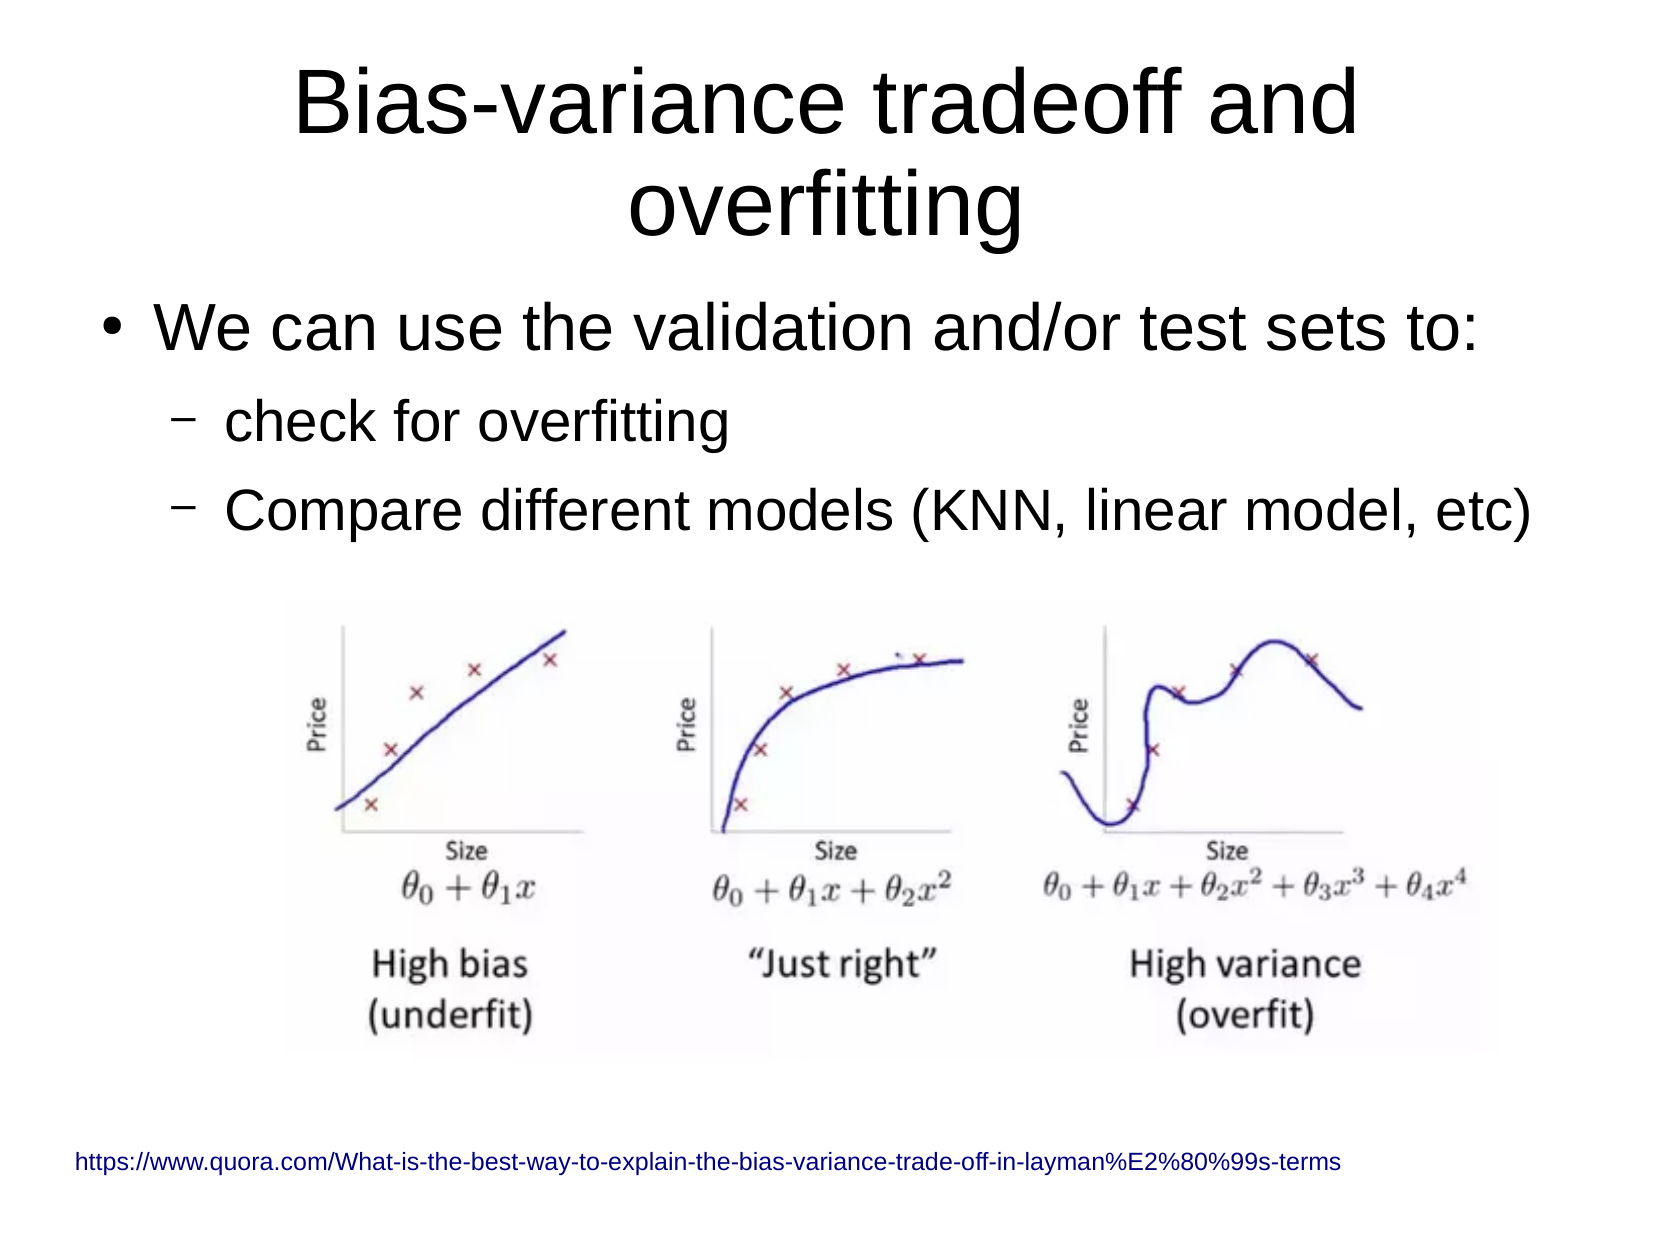

# Bias-variance tradeoff and overfitting
We can use the validation and/or test sets to:
check for overfitting
Compare different models (KNN, linear model, etc)
https://www.quora.com/What-is-the-best-way-to-explain-the-bias-variance-trade-off-in-layman%E2%80%99s-terms